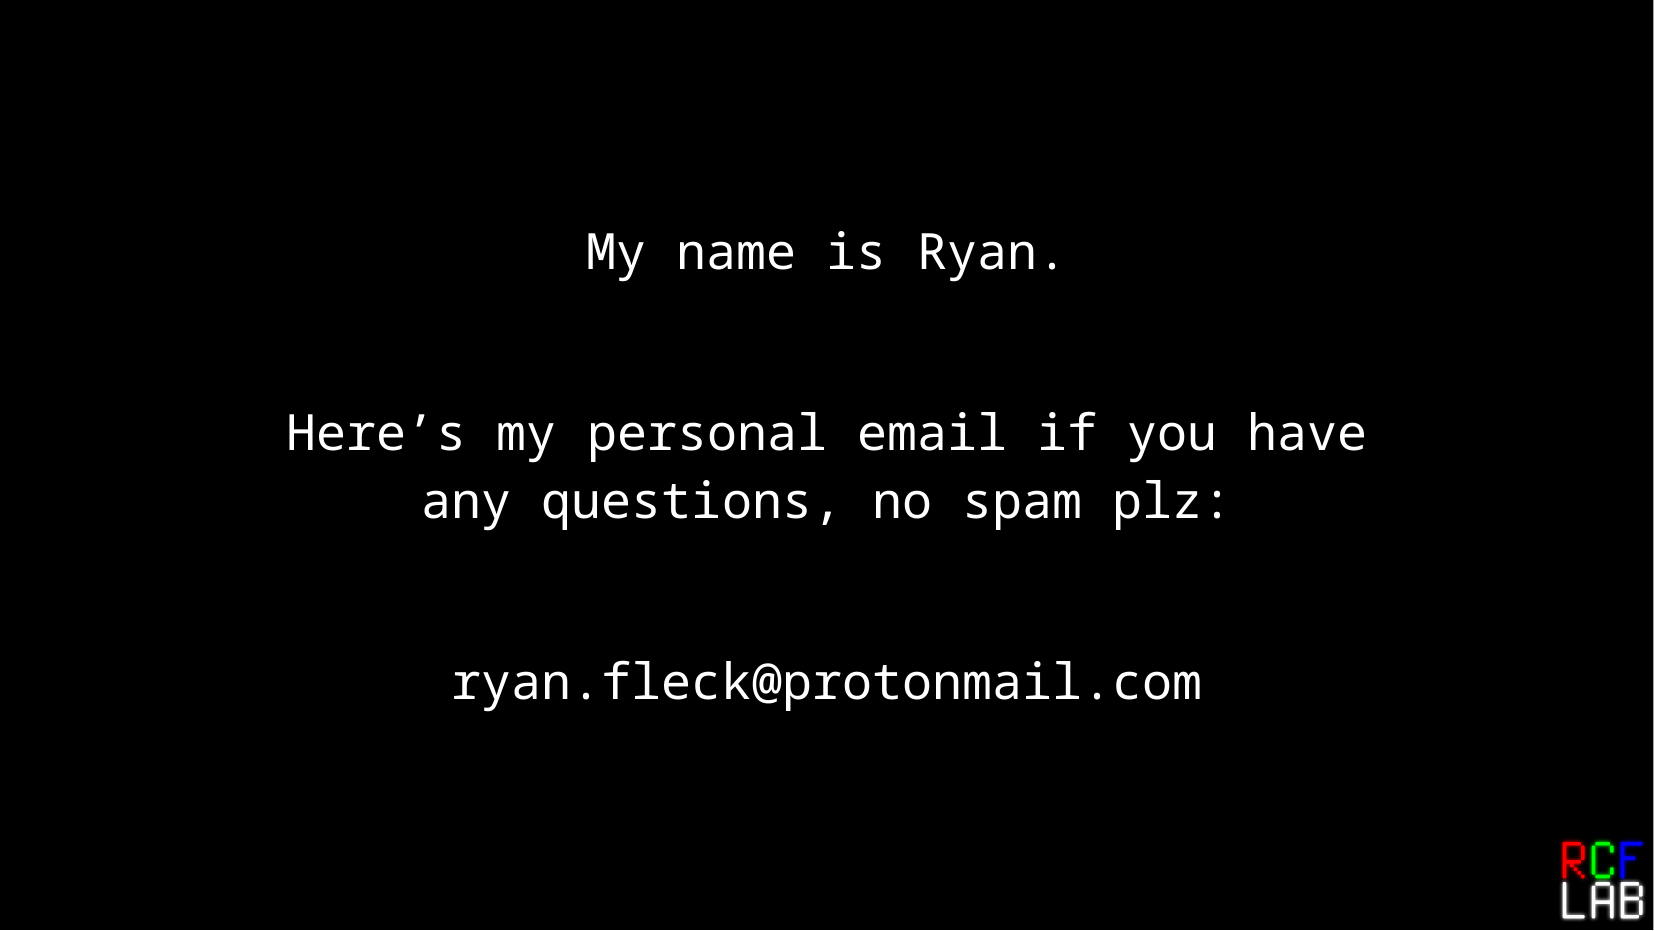

# My name is Ryan.
Here’s my personal email if you have any questions, no spam plz:
ryan.fleck@protonmail.com